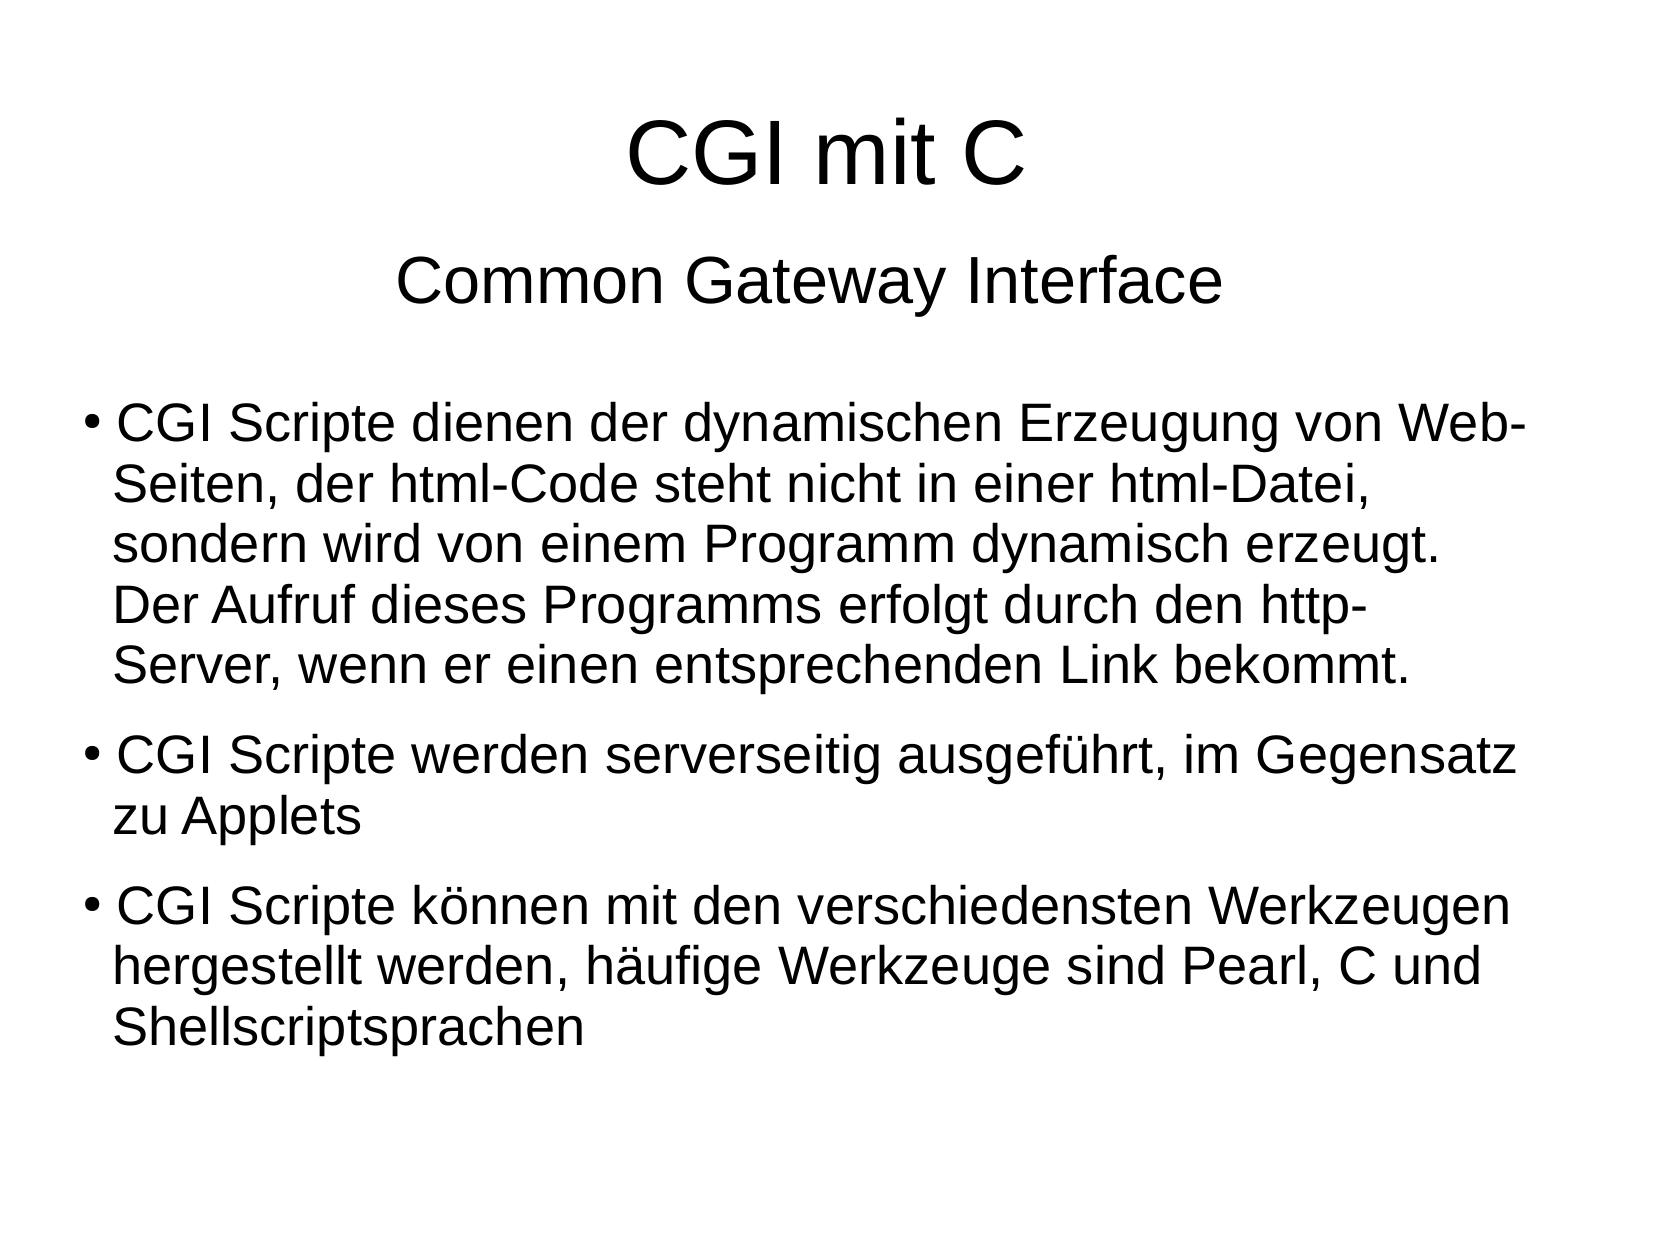

# CGI mit C
Common Gateway Interface
 CGI Scripte dienen der dynamischen Erzeugung von Web-Seiten, der html-Code steht nicht in einer html-Datei, sondern wird von einem Programm dynamisch erzeugt. Der Aufruf dieses Programms erfolgt durch den http-Server, wenn er einen entsprechenden Link bekommt.
 CGI Scripte werden serverseitig ausgeführt, im Gegensatz zu Applets
 CGI Scripte können mit den verschiedensten Werkzeugen hergestellt werden, häufige Werkzeuge sind Pearl, C und Shellscriptsprachen